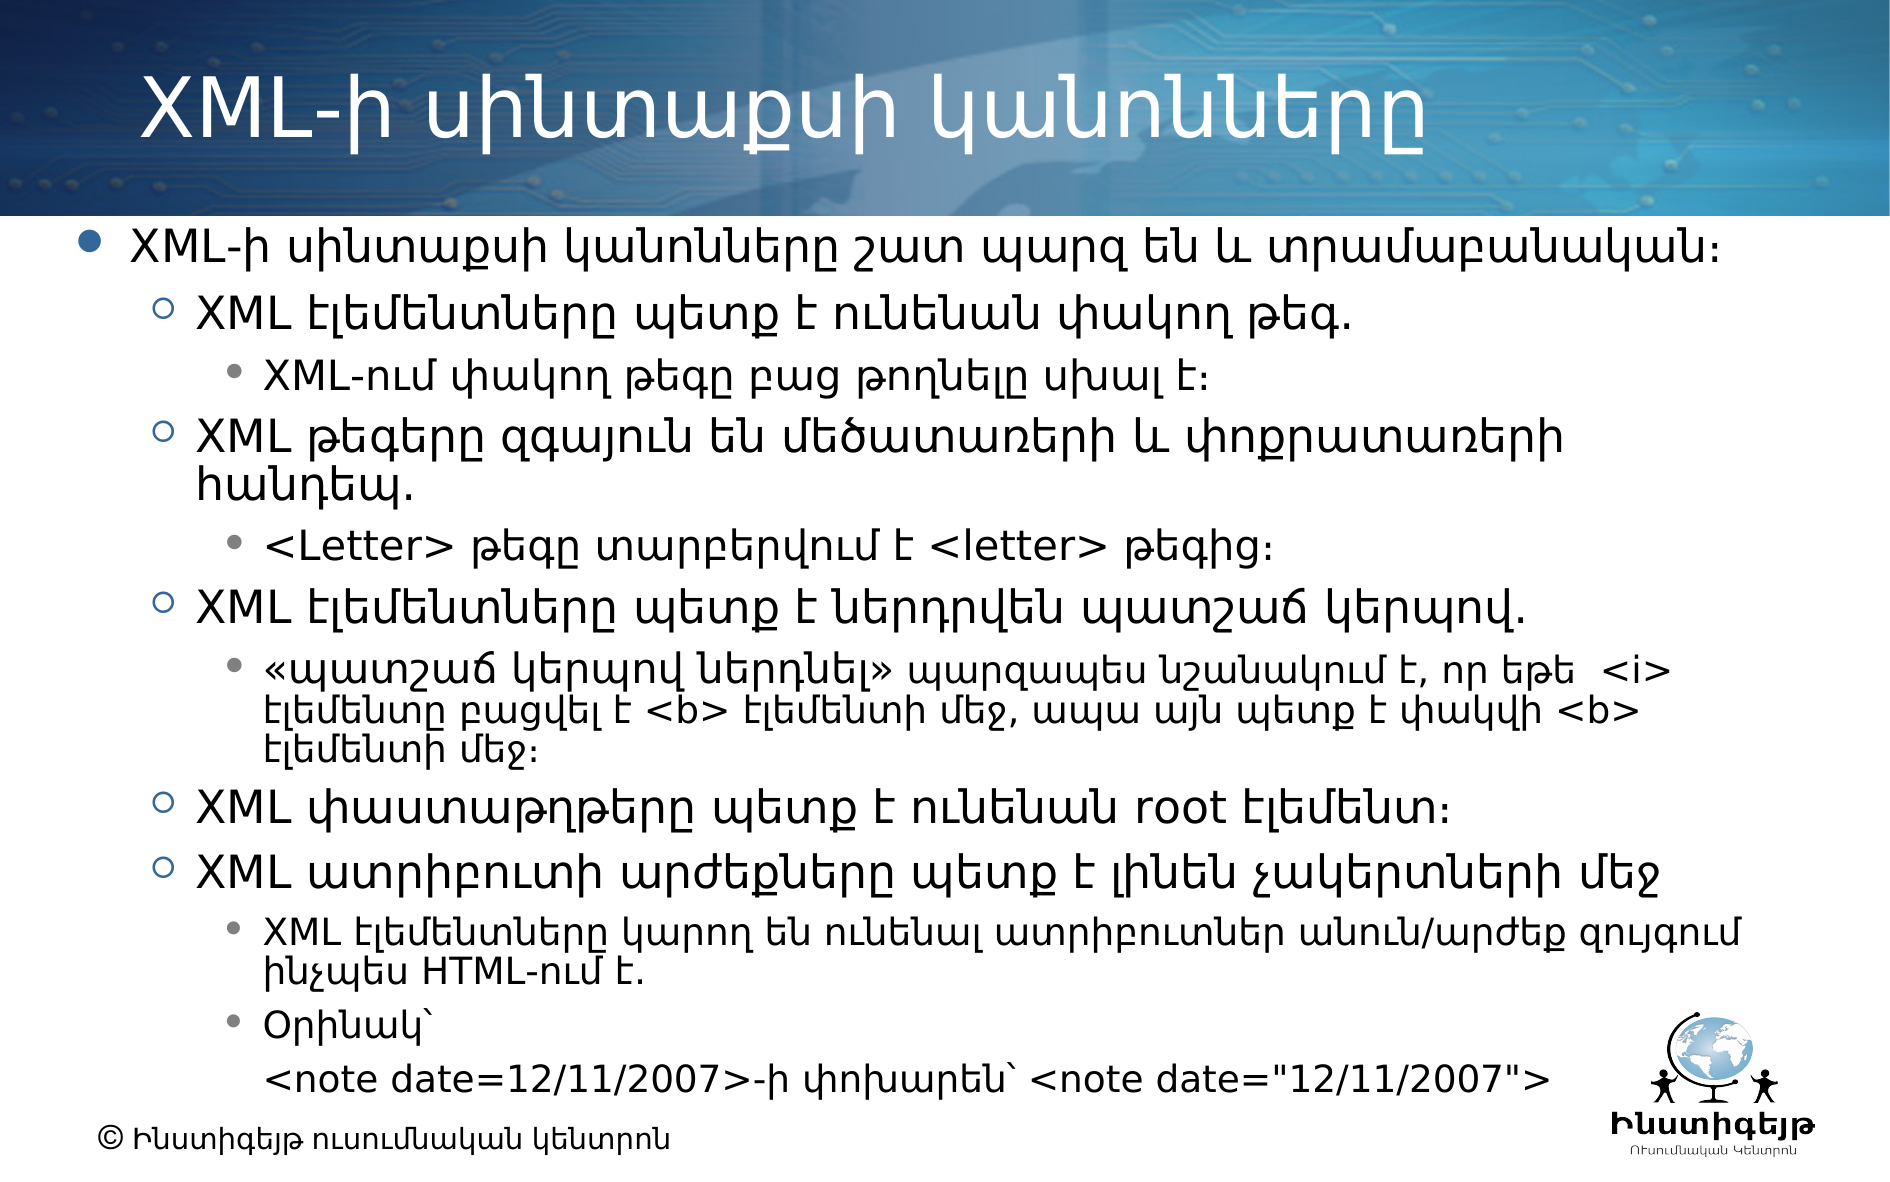

XML-ի սինտաքսի կանոնները
# XML-ի սինտաքսի կանոնները շատ պարզ են և տրամաբանական։
XML էլեմենտները պետք է ունենան փակող թեգ․
XML-ում փակող թեգը բաց թողնելը սխալ է։
XML թեգերը զգայուն են մեծատառերի և փոքրատառերի հանդեպ․
<Letter> թեգը տարբերվում է <letter> թեգից։
XML էլեմենտները պետք է ներդրվեն պատշաճ կերպով․
«պատշաճ կերպով ներդնել» պարզապես նշանակում է, որ եթե <i> էլեմենտը բացվել է <b> էլեմենտի մեջ, ապա այն պետք է փակվի <b> էլեմենտի մեջ։
XML փաստաթղթերը պետք է ունենան root էլեմենտ։
XML ատրիբուտի արժեքները պետք է լինեն չակերտների մեջ
XML էլեմենտները կարող են ունենալ ատրիբուտներ անուն/արժեք զույգում ինչպես HTML-ում է․
Օրինակ՝
<note date=12/11/2007>-ի փոխարեն՝ <note date="12/11/2007">